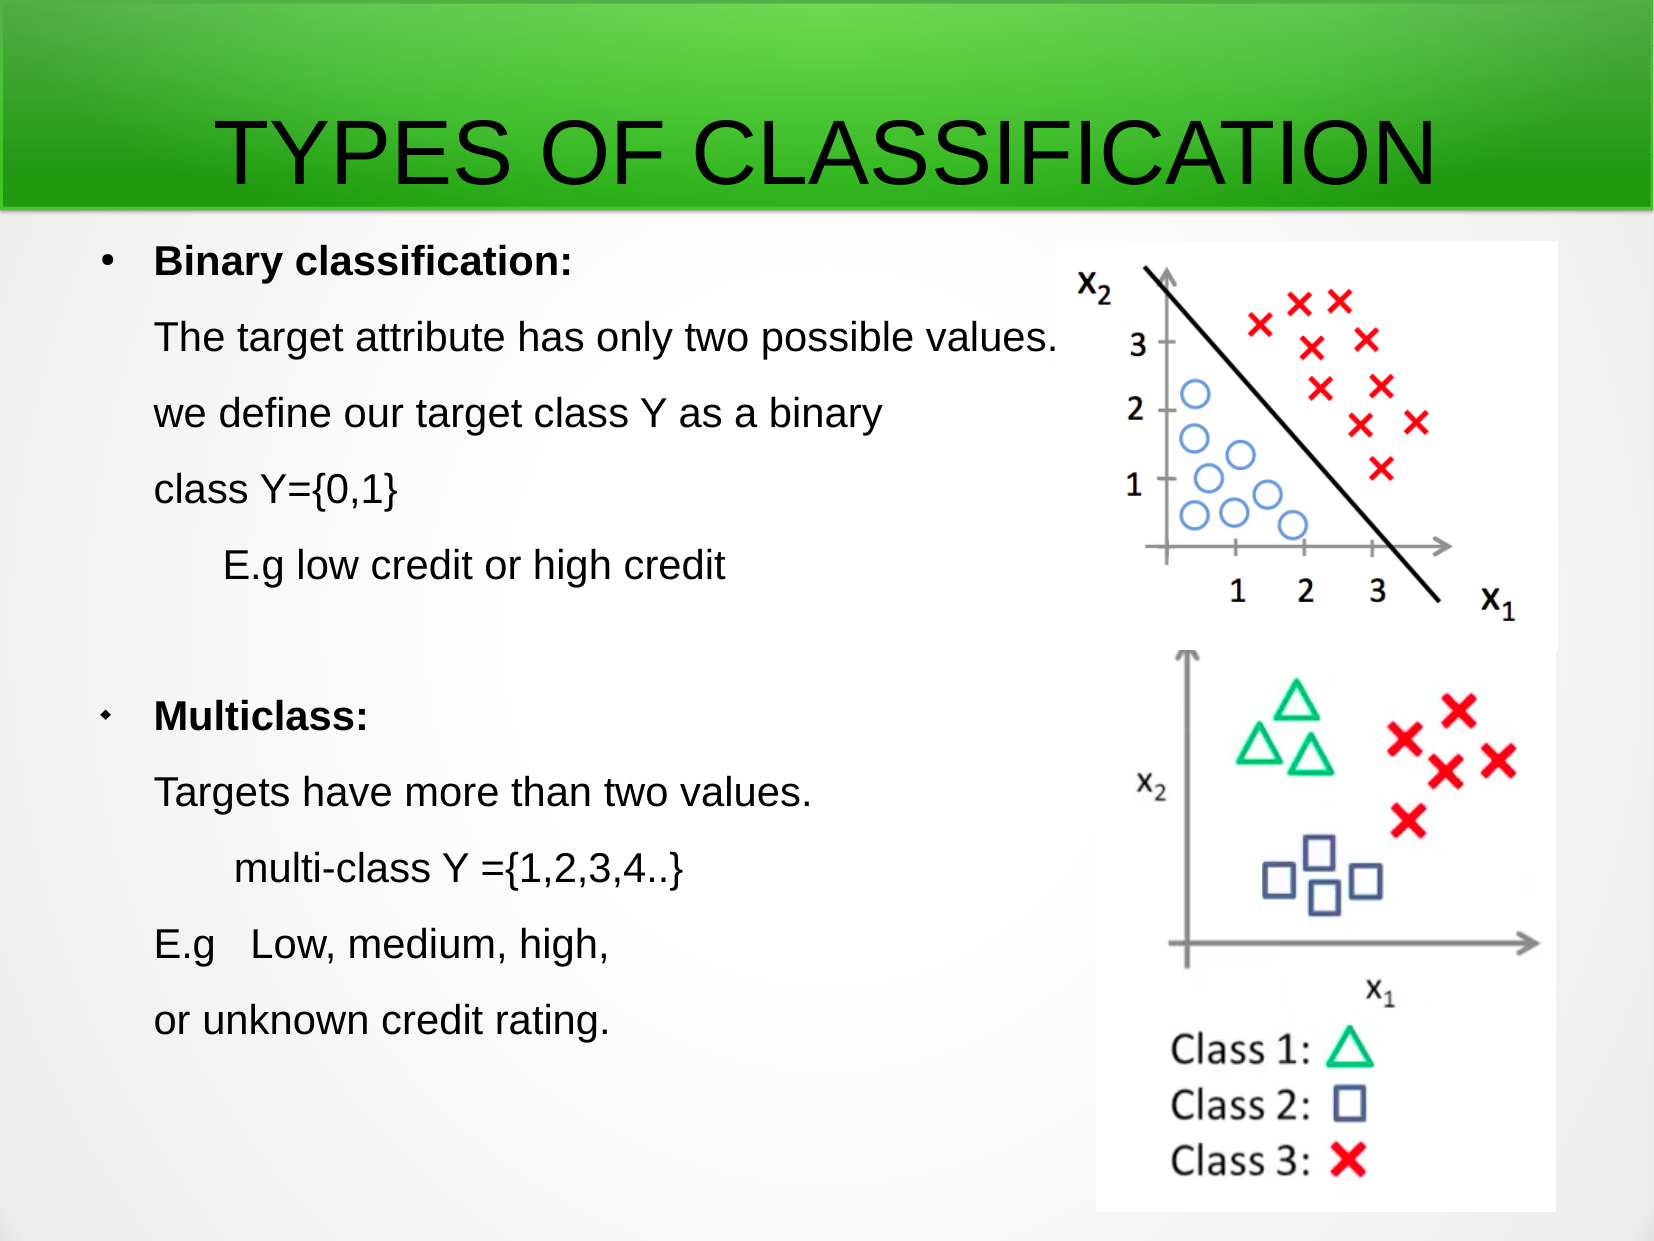

# TYPES OF CLASSIFICATION
Binary classification:
The target attribute has only two possible values.
we define our target class Y as a binary
class Y={0,1}
 E.g low credit or high credit
Multiclass:
Targets have more than two values.
 multi-class Y ={1,2,3,4..}
E.g Low, medium, high,
or unknown credit rating.